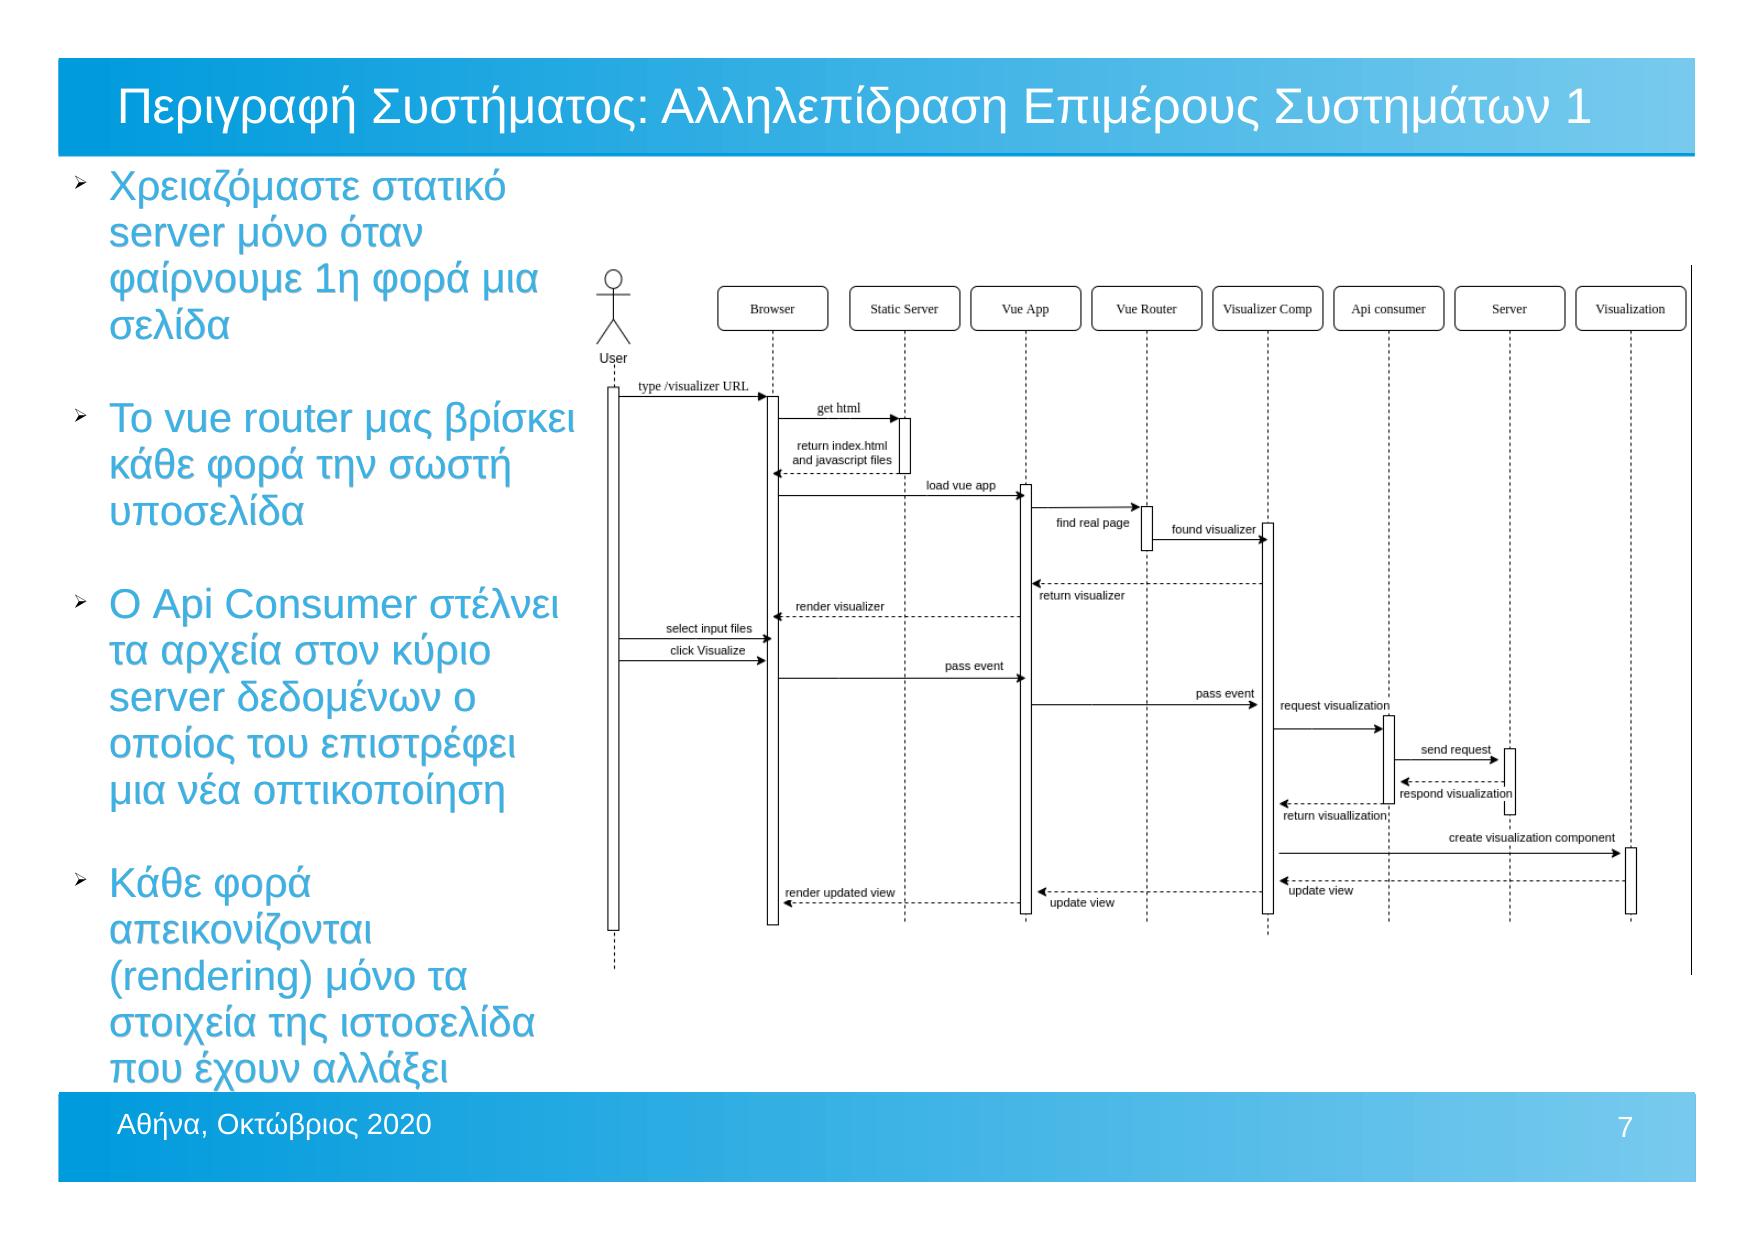

# Περιγραφή Συστήματος: Αλληλεπίδραση Επιμέρους Συστημάτων 1
Χρειαζόμαστε στατικό server μόνο όταν φαίρνουμε 1η φορά μια σελίδα
Το vue router μας βρίσκει κάθε φορά την σωστή υποσελίδα
Ο Api Consumer στέλνει τα αρχεία στον κύριο server δεδομένων ο οποίος του επιστρέφει μια νέα οπτικοποίηση
Κάθε φορά απεικονίζονται (rendering) μόνο τα στοιχεία της ιστοσελίδα που έχουν αλλάξει
7